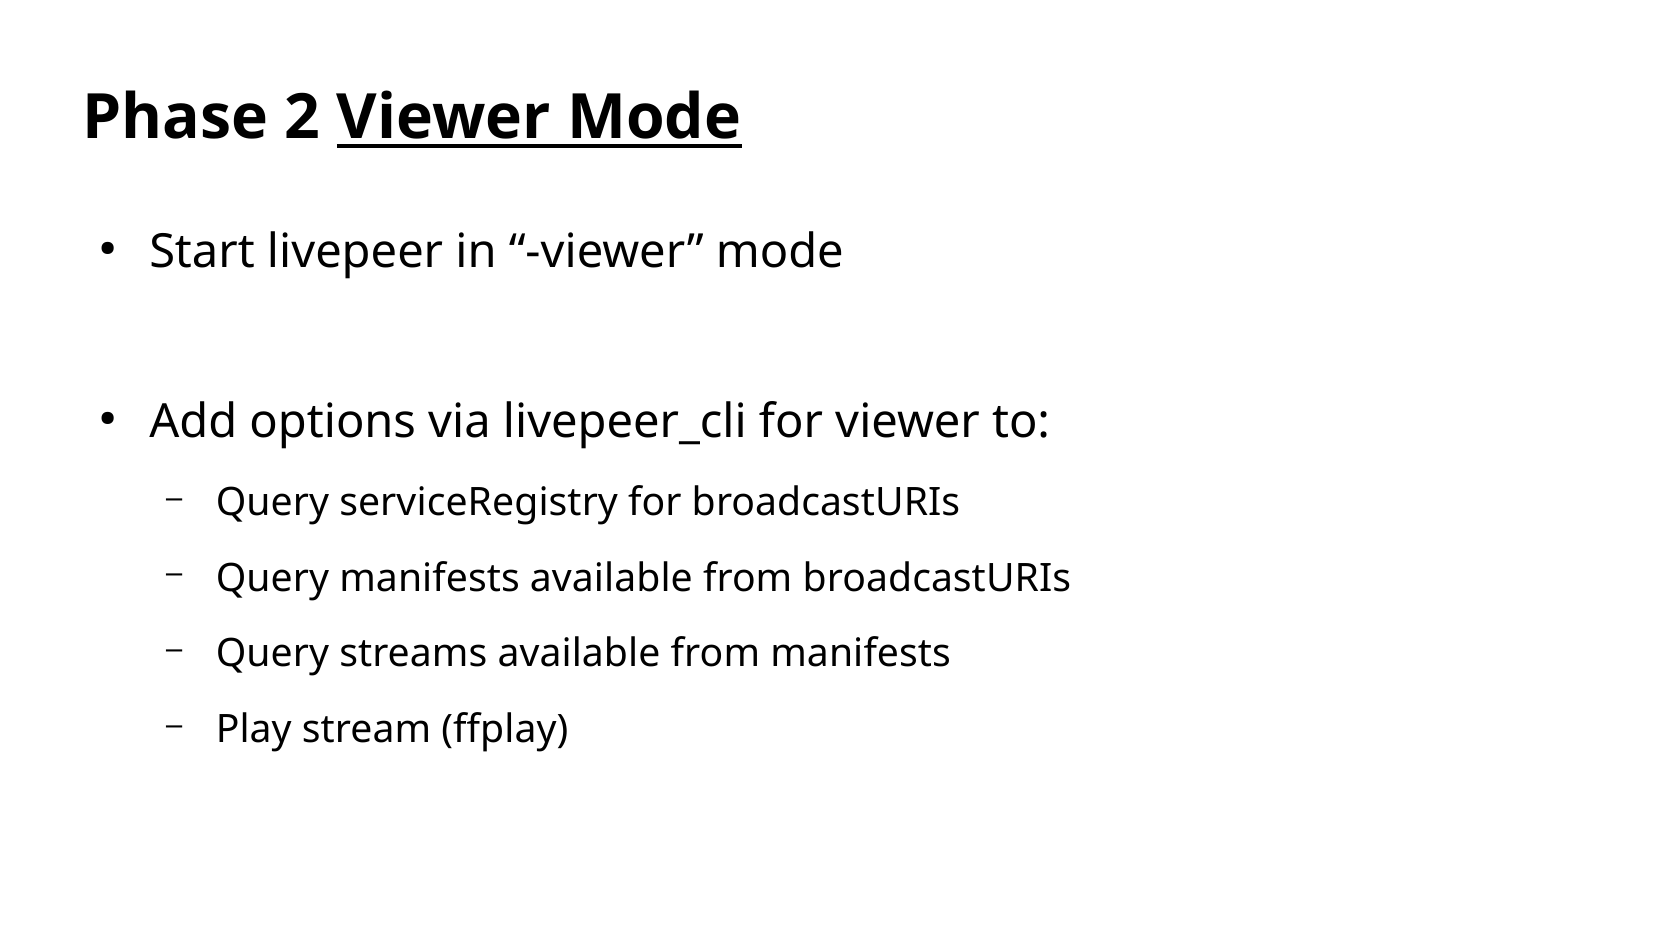

# Phase 2 Viewer Mode
Start livepeer in “-viewer” mode
Add options via livepeer_cli for viewer to:
Query serviceRegistry for broadcastURIs
Query manifests available from broadcastURIs
Query streams available from manifests
Play stream (ffplay)